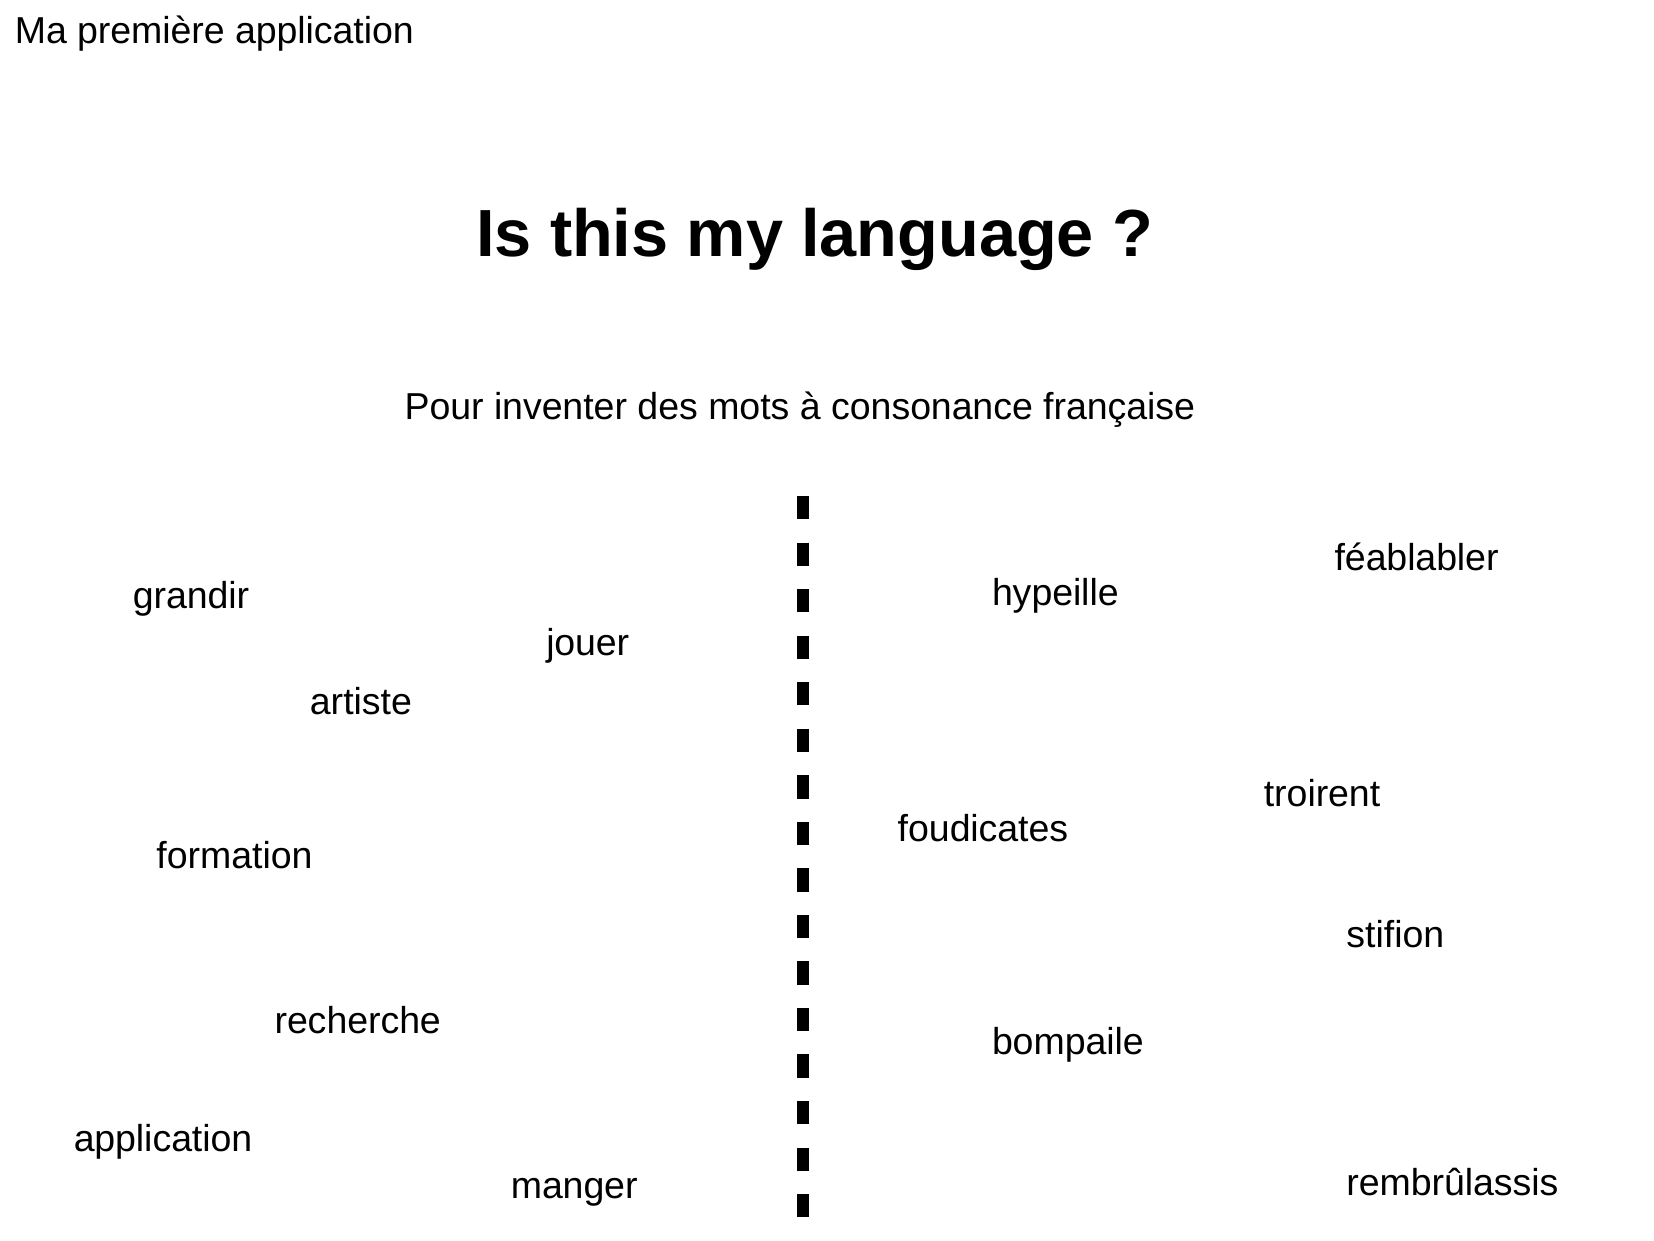

Ma première application
						 Is this my language ?
Pour inventer des mots à consonance française
féablabler
hypeille
grandir
jouer
artiste
troirent
foudicates
formation
stifion
recherche
bompaile
application
rembrûlassis
manger